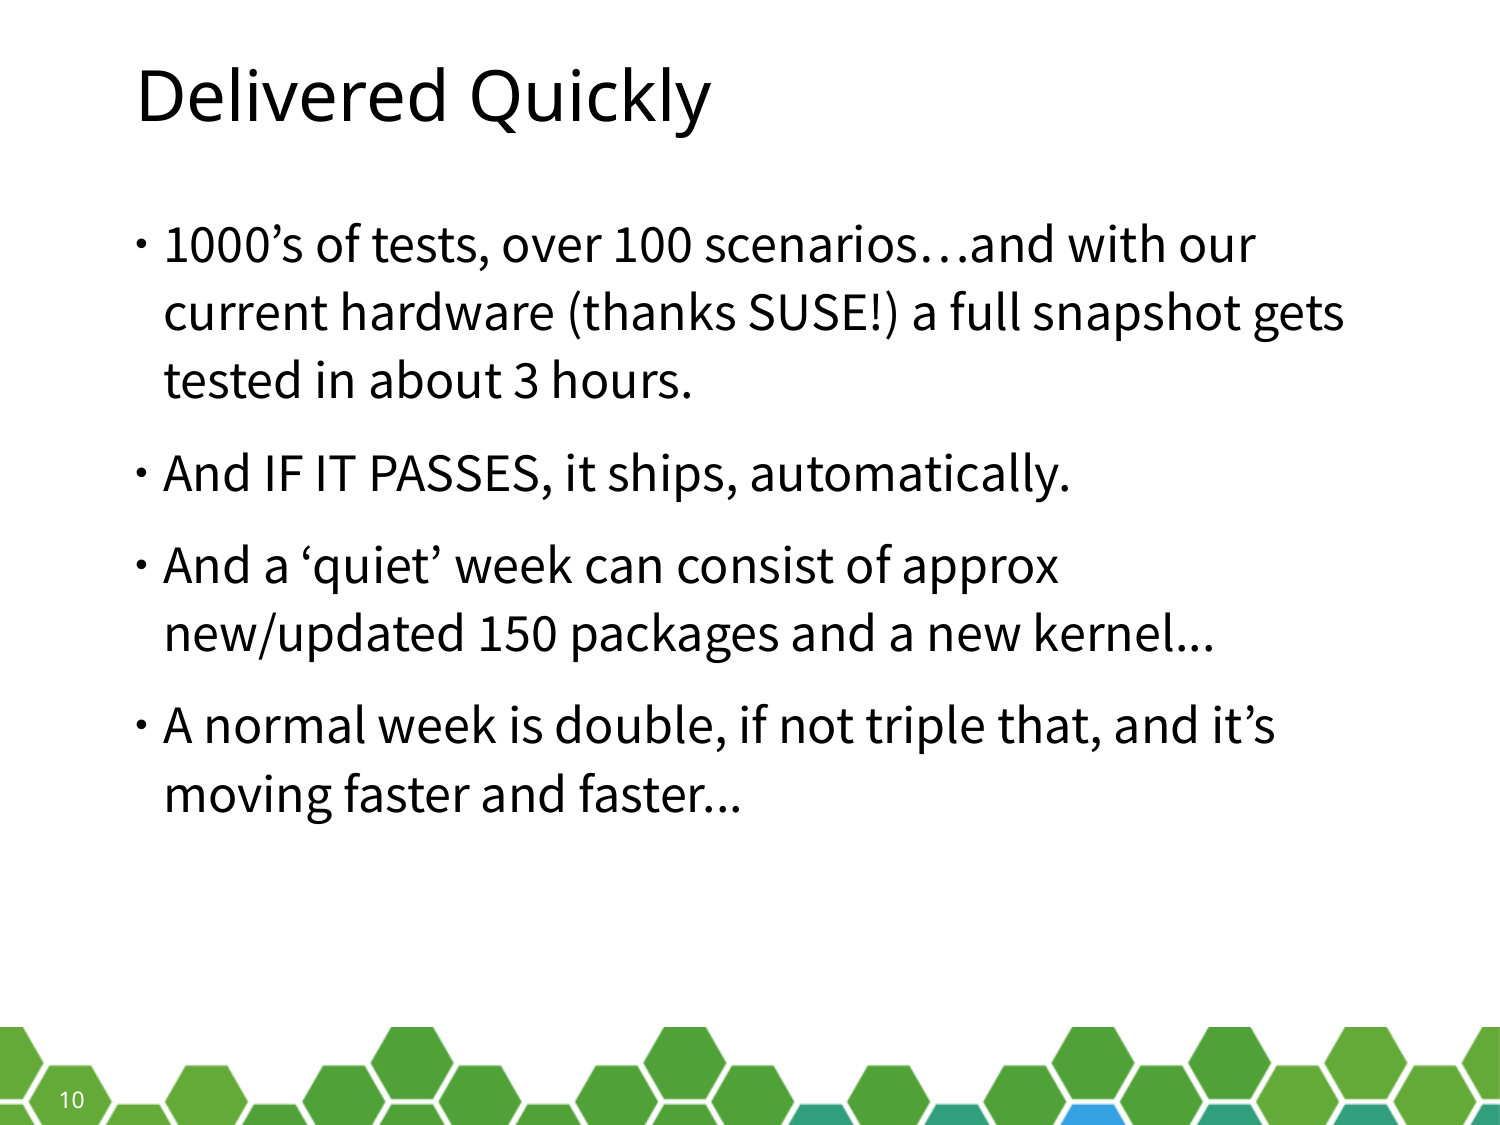

# Delivered Quickly
1000’s of tests, over 100 scenarios…and with our current hardware (thanks SUSE!) a full snapshot gets tested in about 3 hours.
And IF IT PASSES, it ships, automatically.
And a ‘quiet’ week can consist of approx new/updated 150 packages and a new kernel...
A normal week is double, if not triple that, and it’s moving faster and faster...